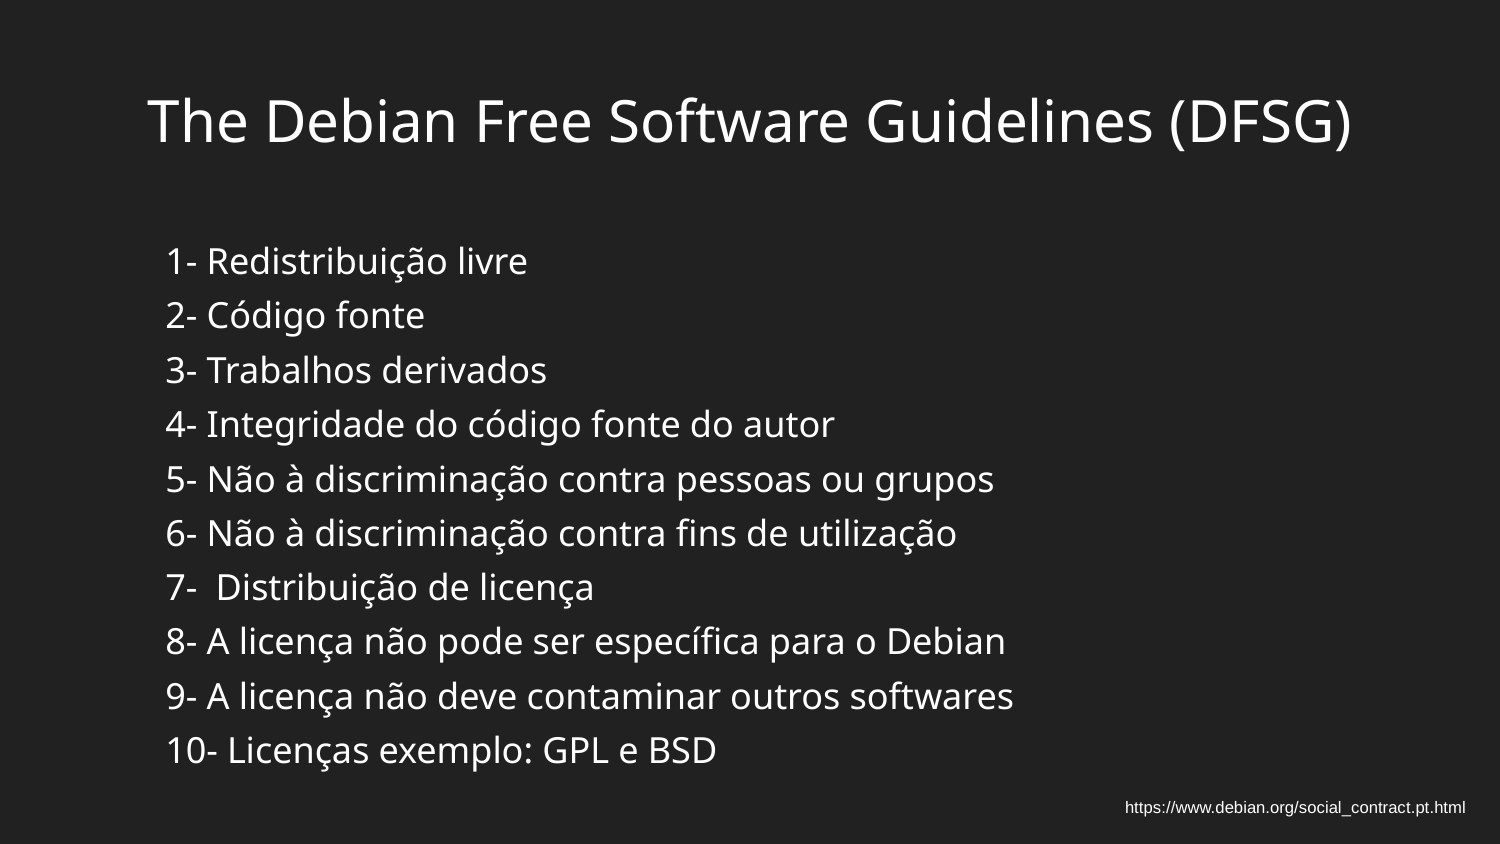

# The Debian Free Software Guidelines (DFSG)
1- Redistribuição livre
2- Código fonte
3- Trabalhos derivados
4- Integridade do código fonte do autor
5- Não à discriminação contra pessoas ou grupos
6- Não à discriminação contra fins de utilização
7- Distribuição de licença
8- A licença não pode ser específica para o Debian
9- A licença não deve contaminar outros softwares
10- Licenças exemplo: GPL e BSD
https://www.debian.org/social_contract.pt.html